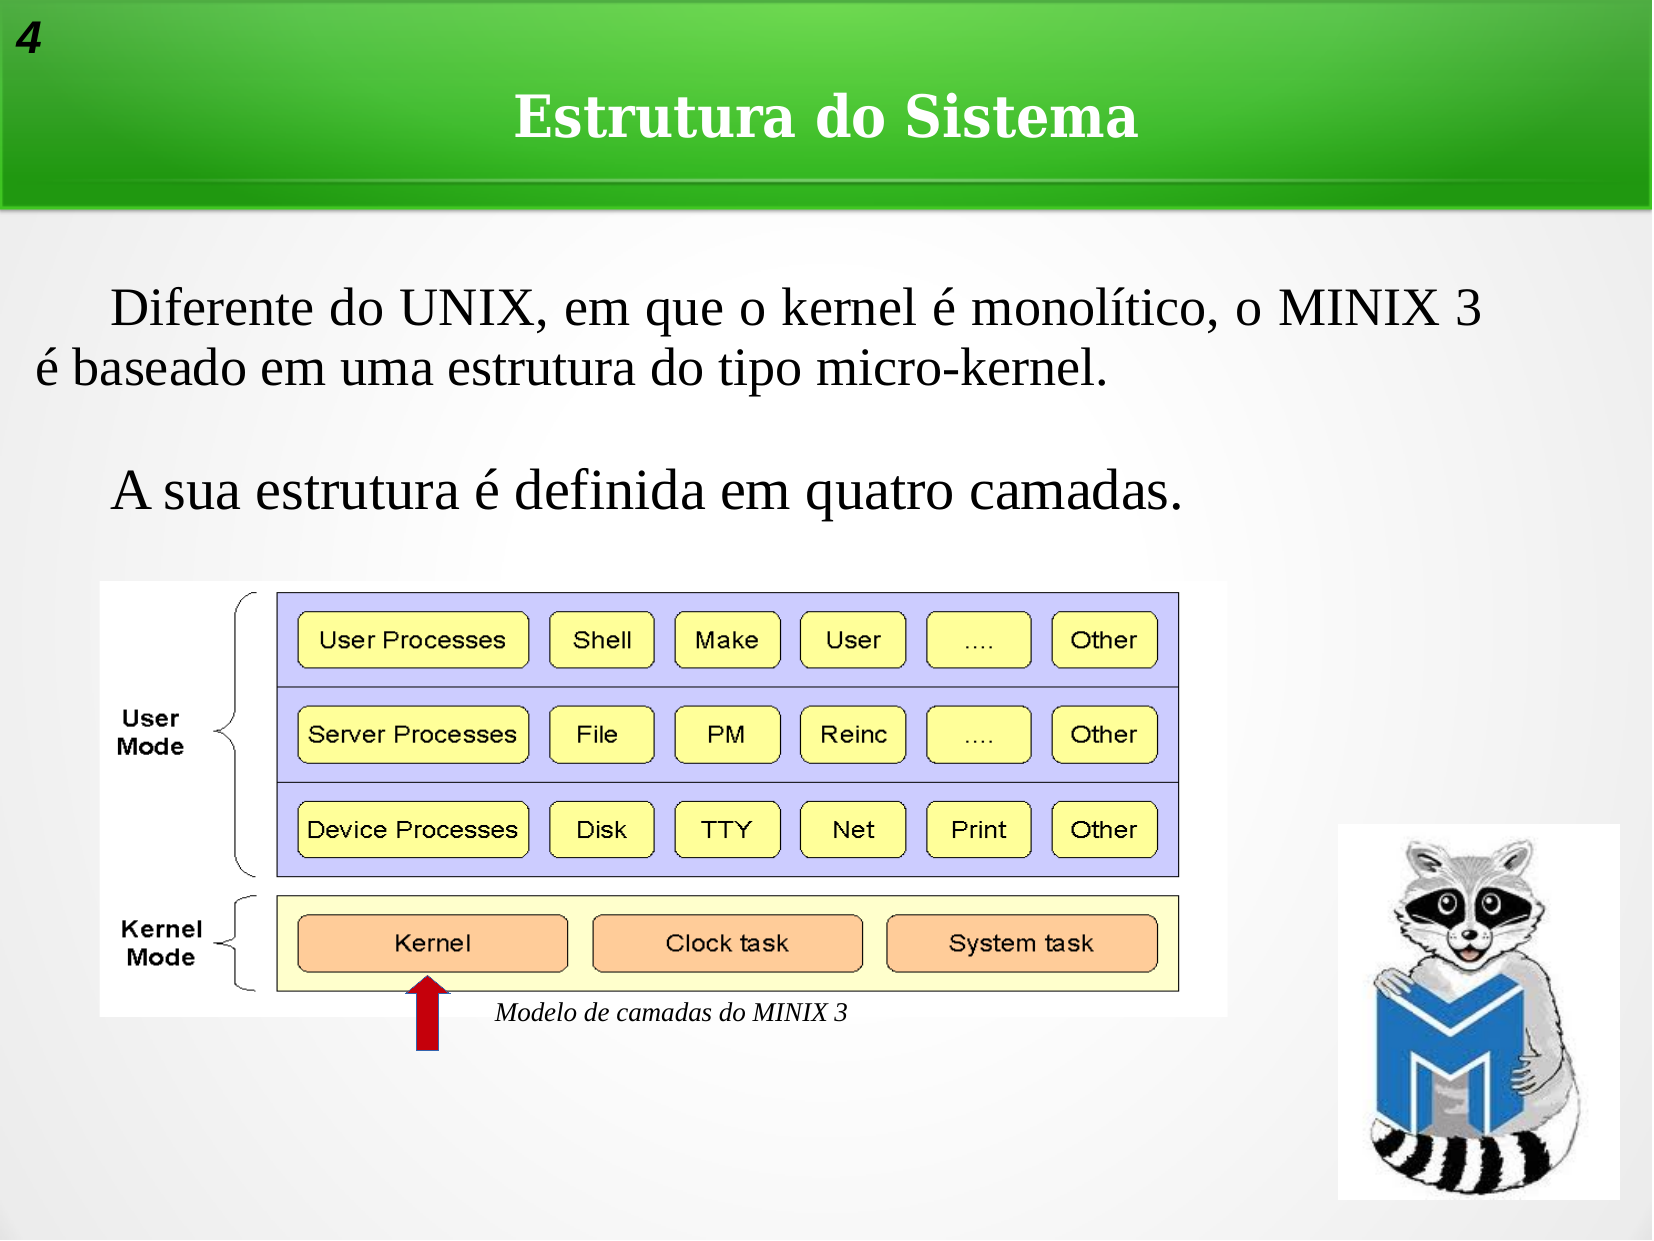

Estrutura do Sistema
	Diferente do UNIX, em que o kernel é monolítico, o MINIX 3 é baseado em uma estrutura do tipo micro-kernel.
	A sua estrutura é definida em quatro camadas.
Modelo de camadas do MINIX 3